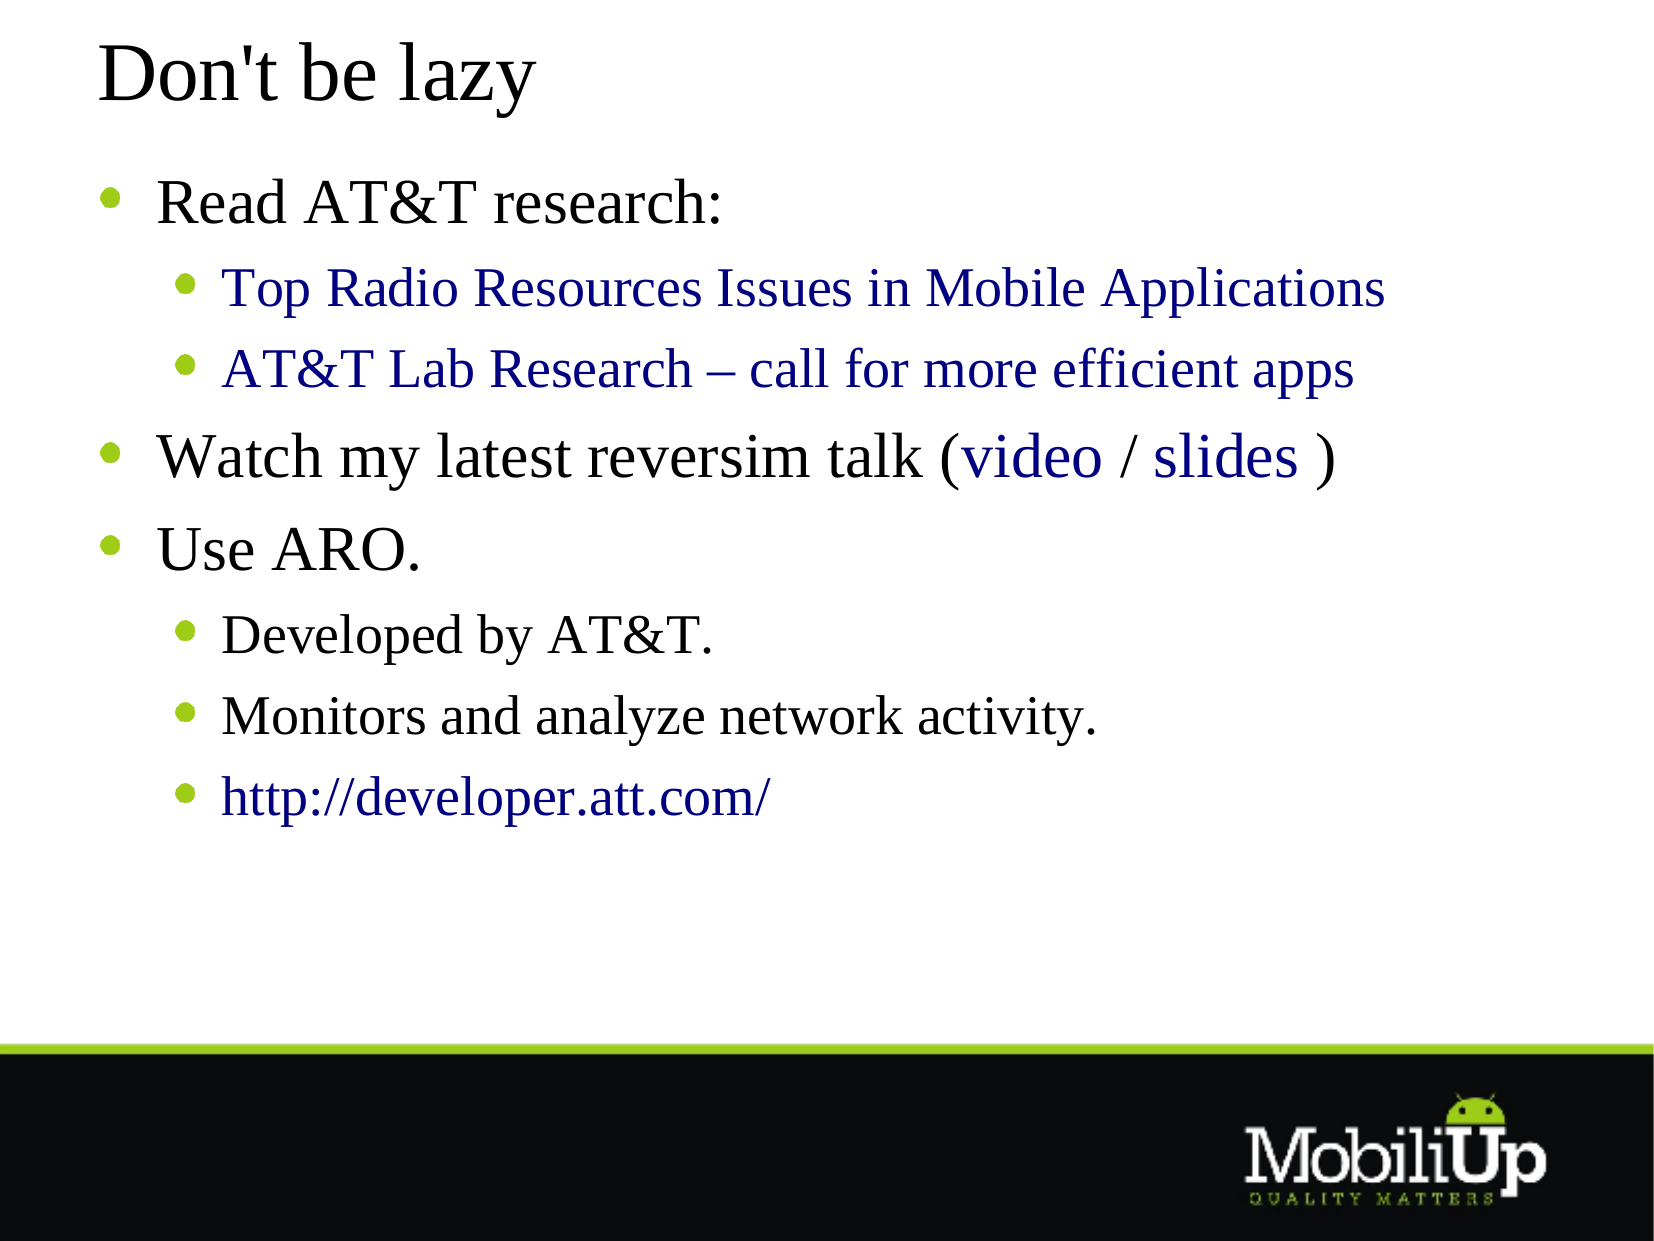

# Don't be lazy
Read AT&T research:
Top Radio Resources Issues in Mobile Applications
AT&T Lab Research – call for more efficient apps
Watch my latest reversim talk (video / slides )
Use ARO.
Developed by AT&T.
Monitors and analyze network activity.
http://developer.att.com/